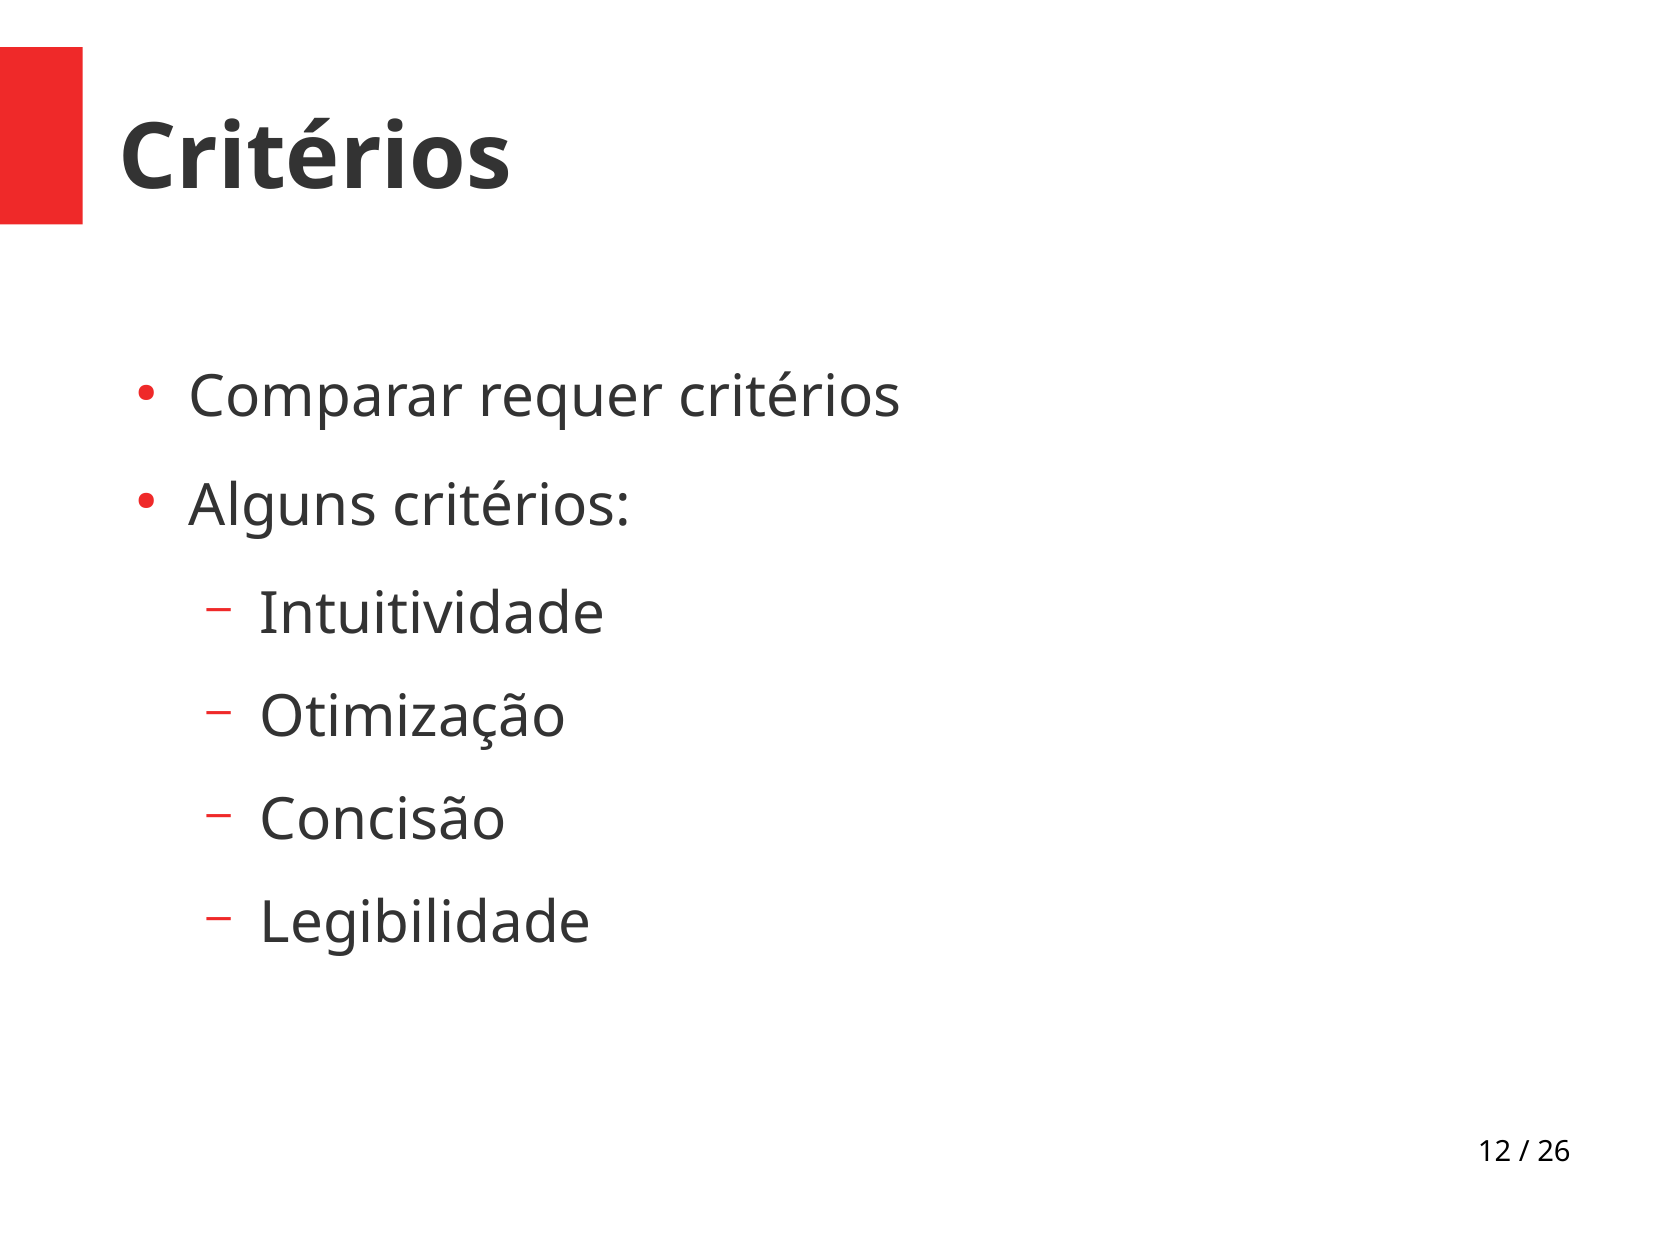

# Critérios
Comparar requer critérios
Alguns critérios:
Intuitividade
Otimização
Concisão
Legibilidade
12